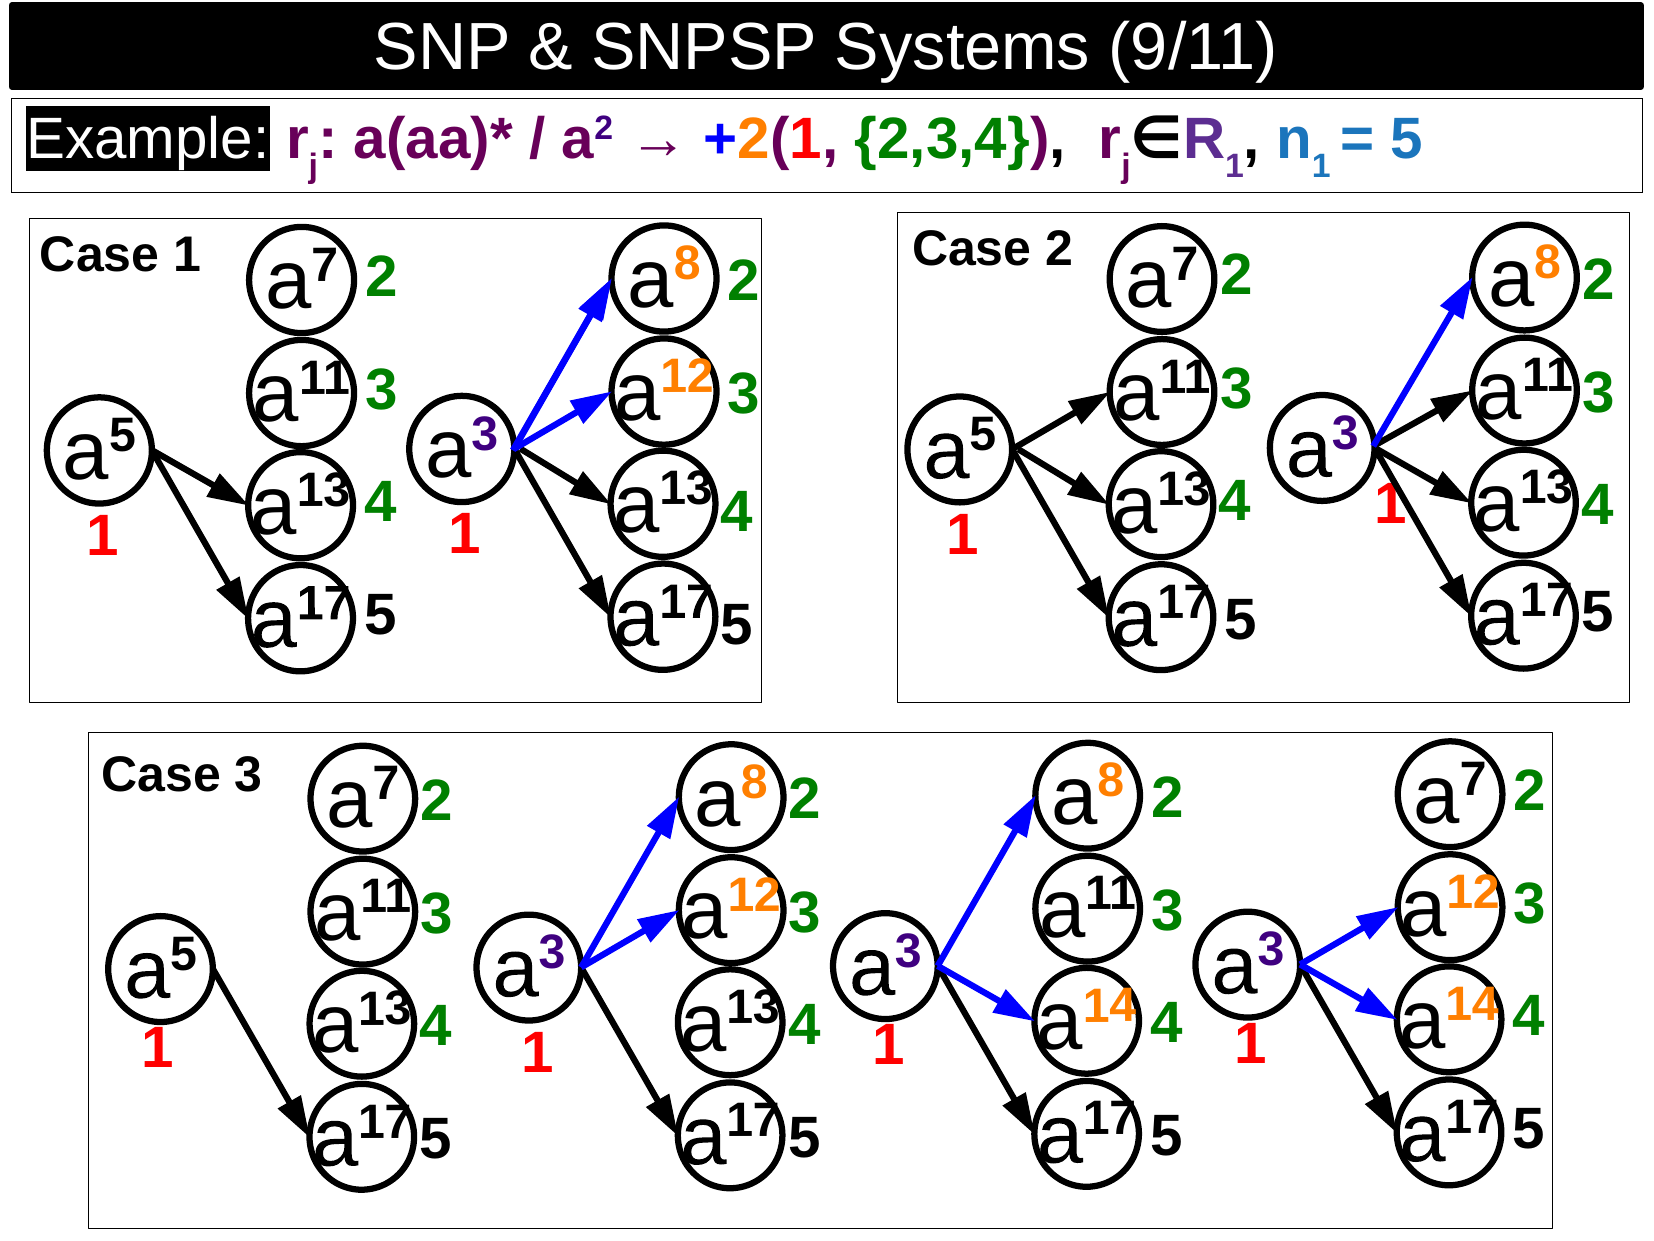

# SNP & SNPSP Systems (9/11)
Example: rj: a(aa)* / a2 → +2(1, {2,3,4}), rj∈R1, n1 = 5
Case 2
Case 1
a8
a8
a7
a7
2
2
2
2
a11
a12
a11
a11
3
3
3
3
a3
a3
a5
a5
a13
a13
a13
a13
4
4
1
4
4
1
1
1
a17
a17
a17
a17
5
5
5
5
Case 3
a7
a8
a8
a7
2
2
2
2
a12
a11
a12
a11
3
3
3
3
a3
a3
a3
a5
a14
a14
a13
a13
4
4
4
4
1
1
1
1
a17
a17
a17
a17
5
5
5
5